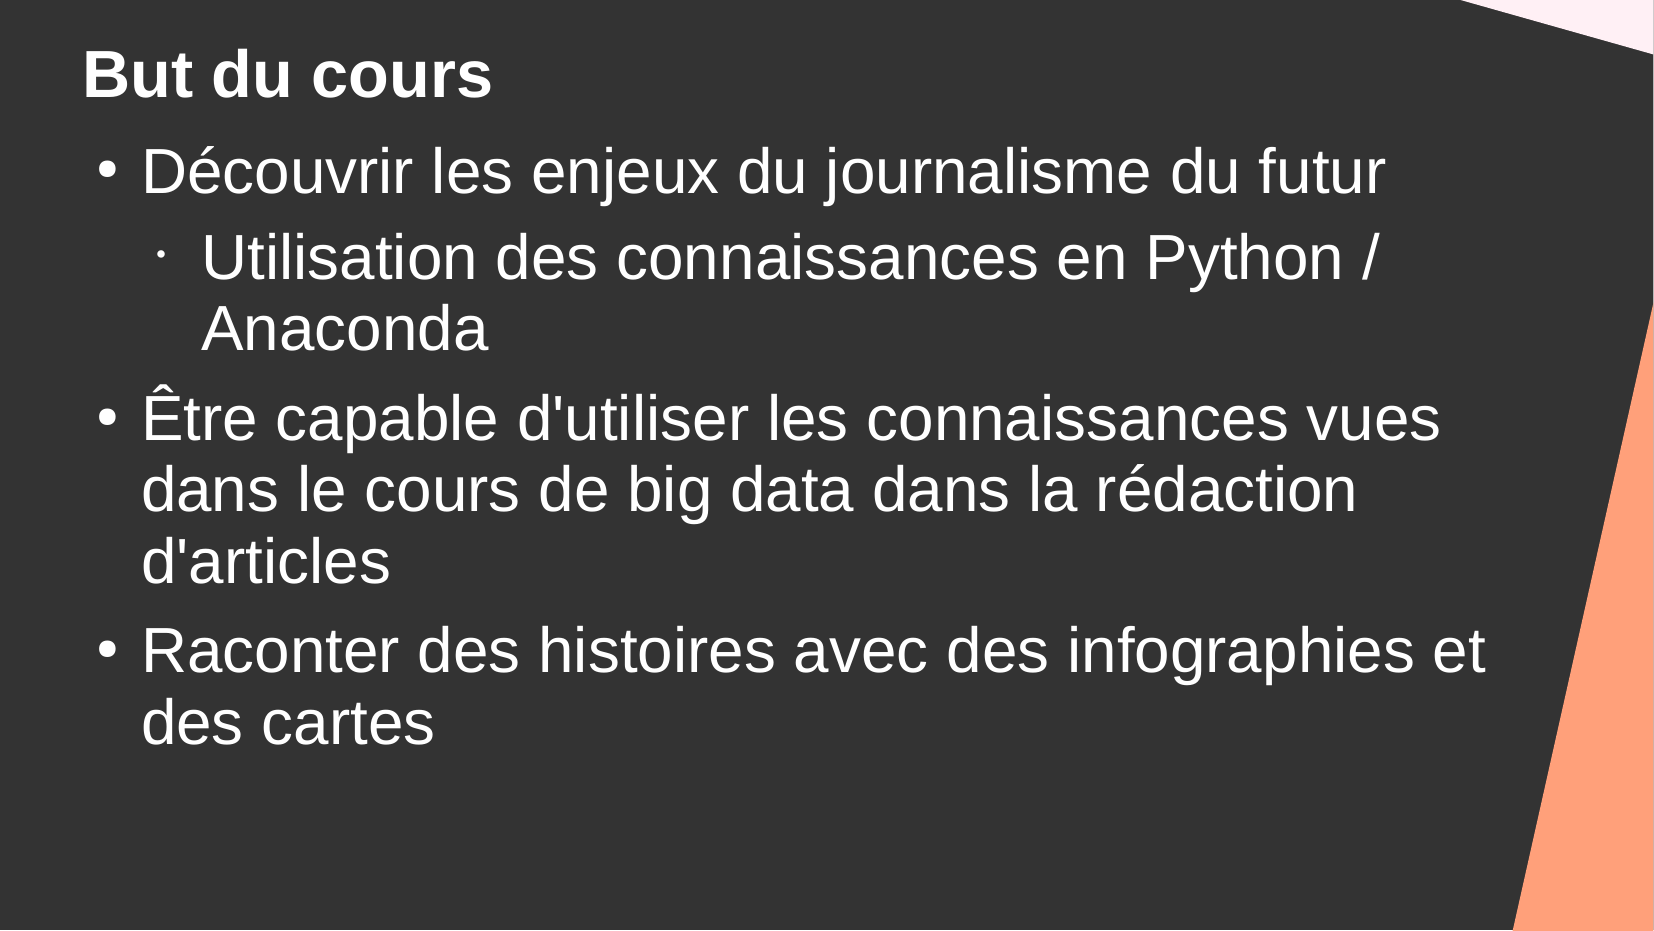

# But du cours
Découvrir les enjeux du journalisme du futur
Utilisation des connaissances en Python / Anaconda
Être capable d'utiliser les connaissances vues dans le cours de big data dans la rédaction d'articles
Raconter des histoires avec des infographies et des cartes